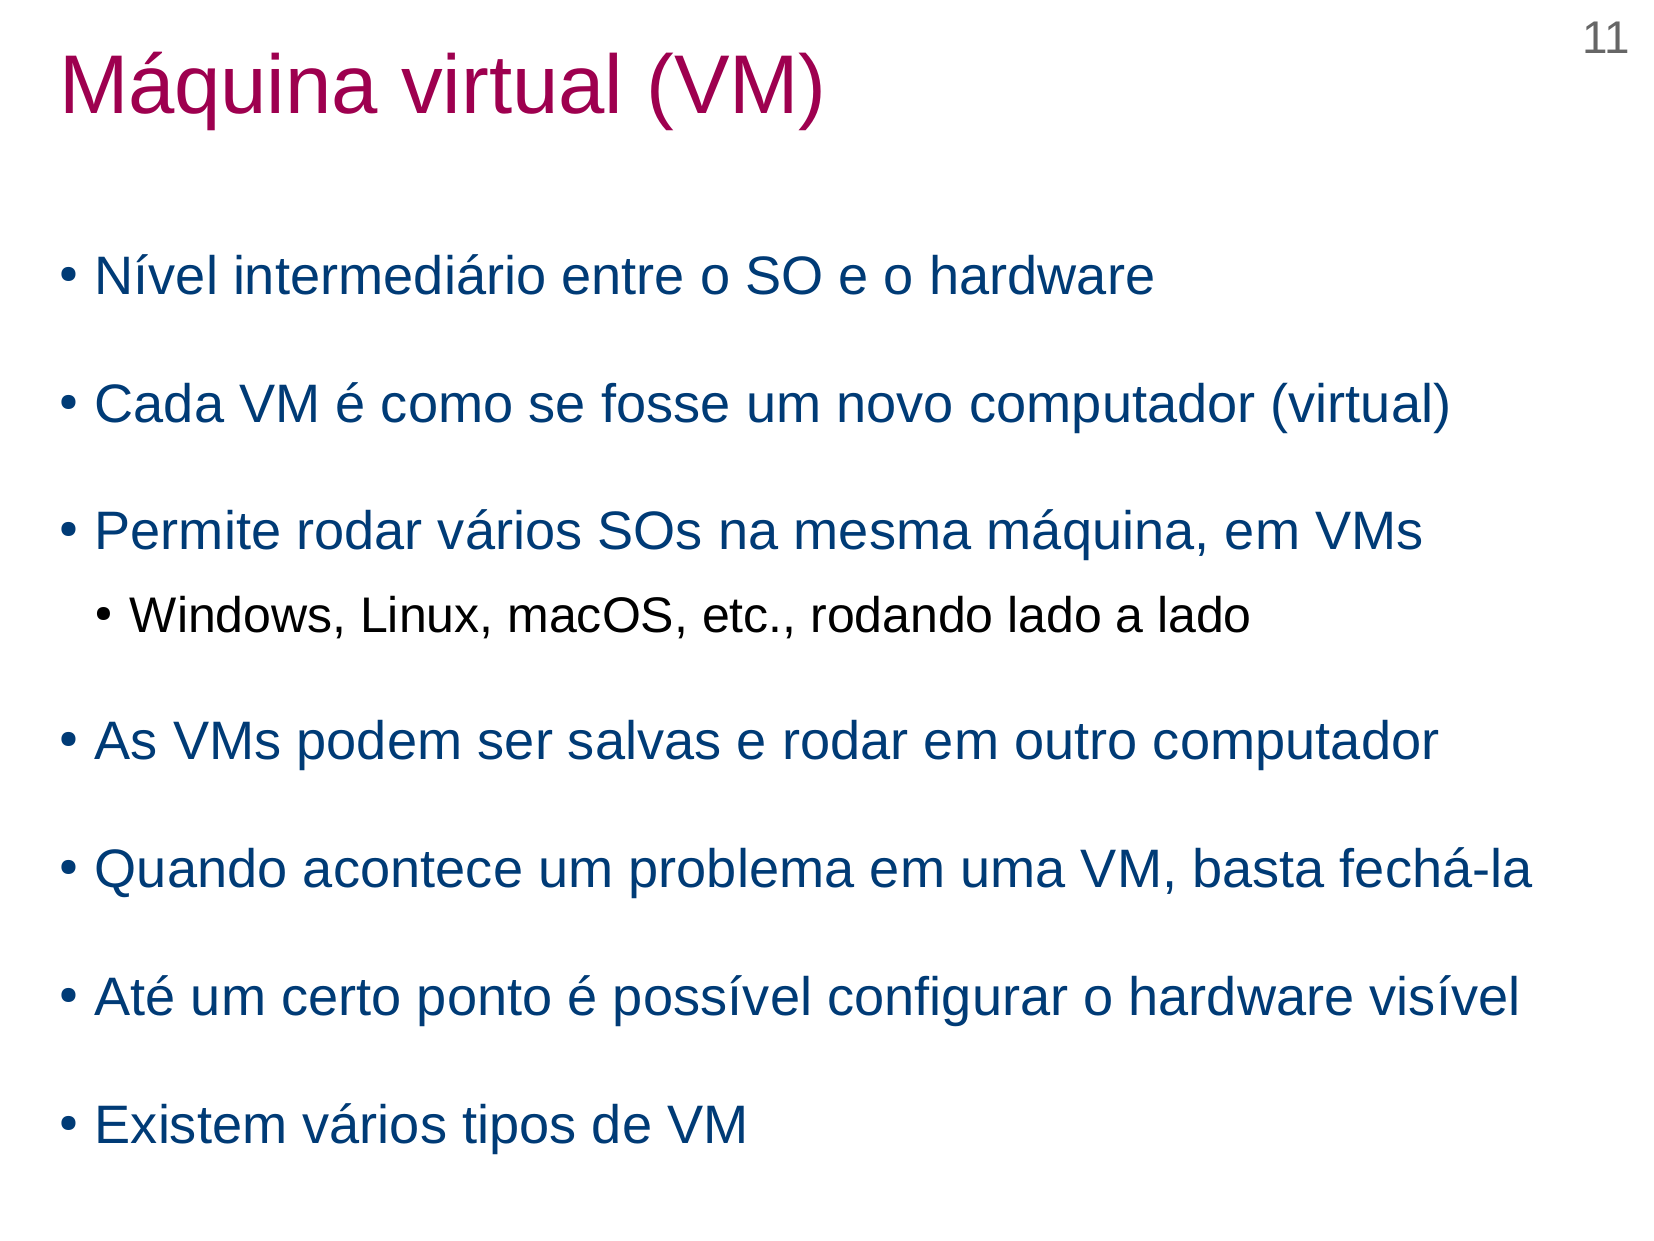

11
# Máquina virtual (VM)
Nível intermediário entre o SO e o hardware
Cada VM é como se fosse um novo computador (virtual)
Permite rodar vários SOs na mesma máquina, em VMs
Windows, Linux, macOS, etc., rodando lado a lado
As VMs podem ser salvas e rodar em outro computador
Quando acontece um problema em uma VM, basta fechá-la
Até um certo ponto é possível configurar o hardware visível
Existem vários tipos de VM